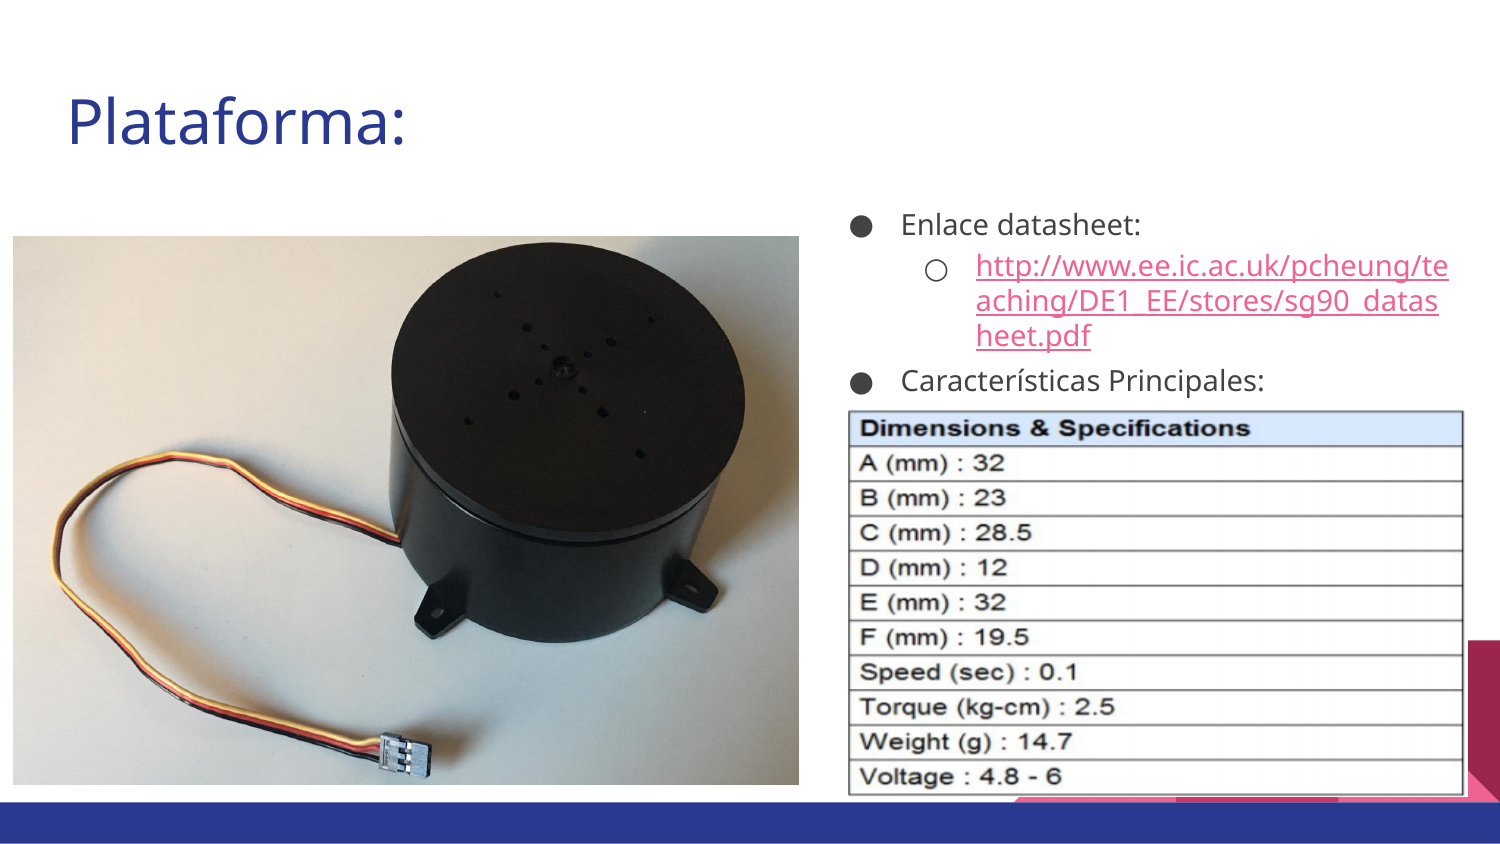

# Plataforma:
Enlace datasheet:
http://www.ee.ic.ac.uk/pcheung/teaching/DE1_EE/stores/sg90_datasheet.pdf
Características Principales: